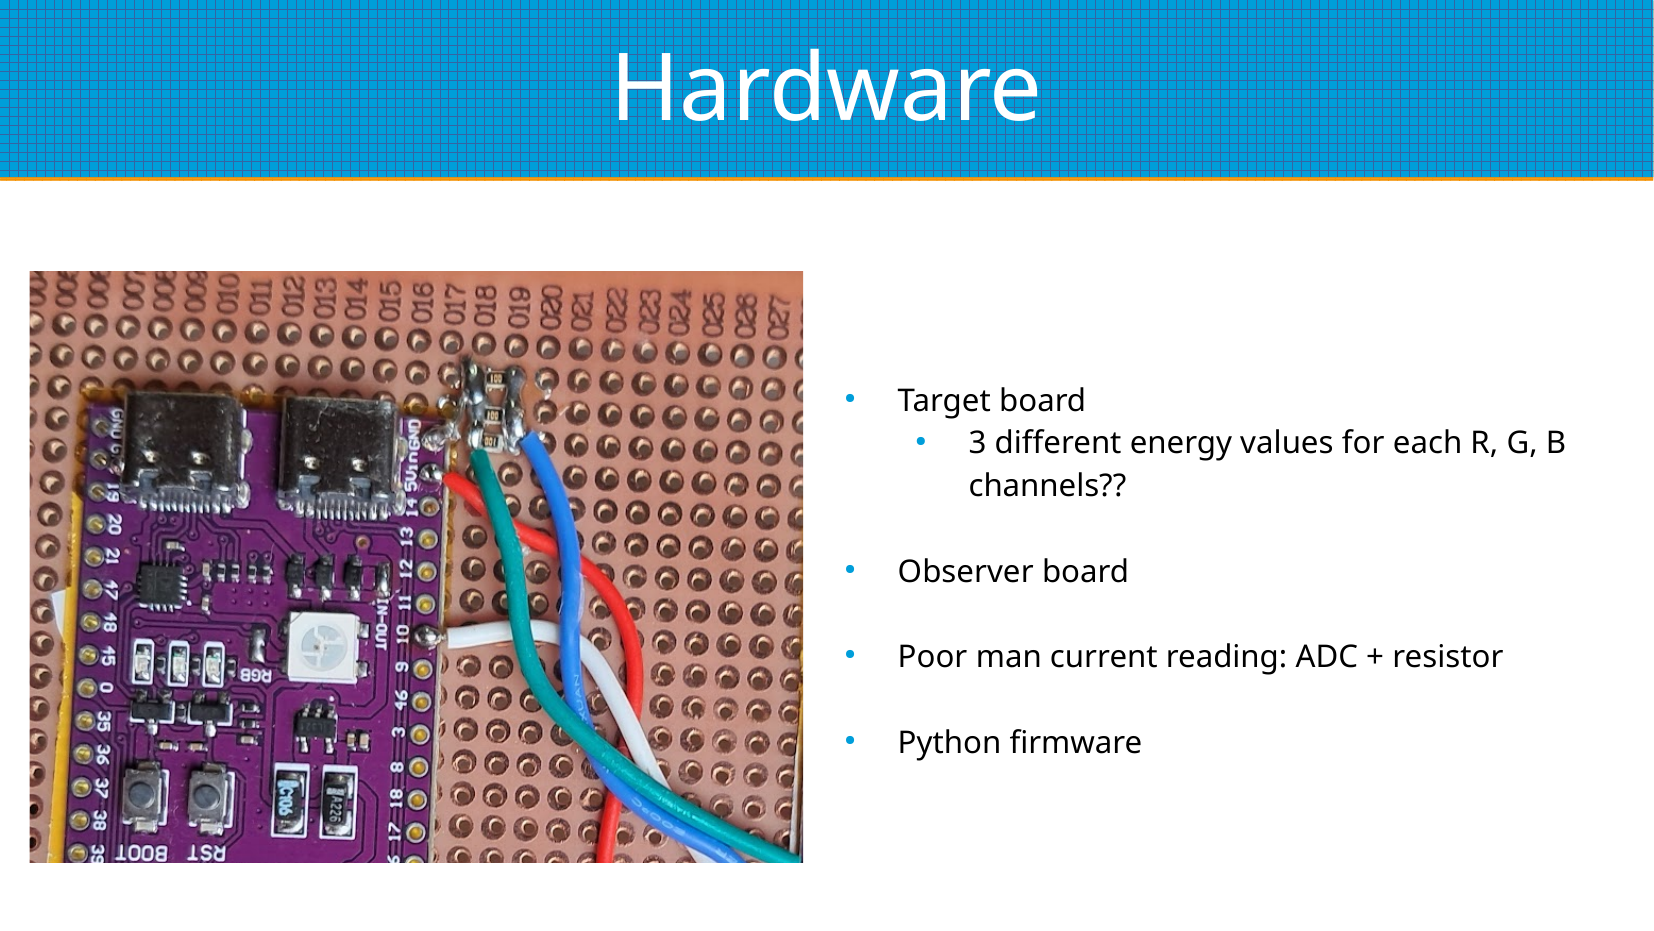

# Hardware
Target board
3 different energy values for each R, G, B channels??
Observer board
Poor man current reading: ADC + resistor
Python firmware